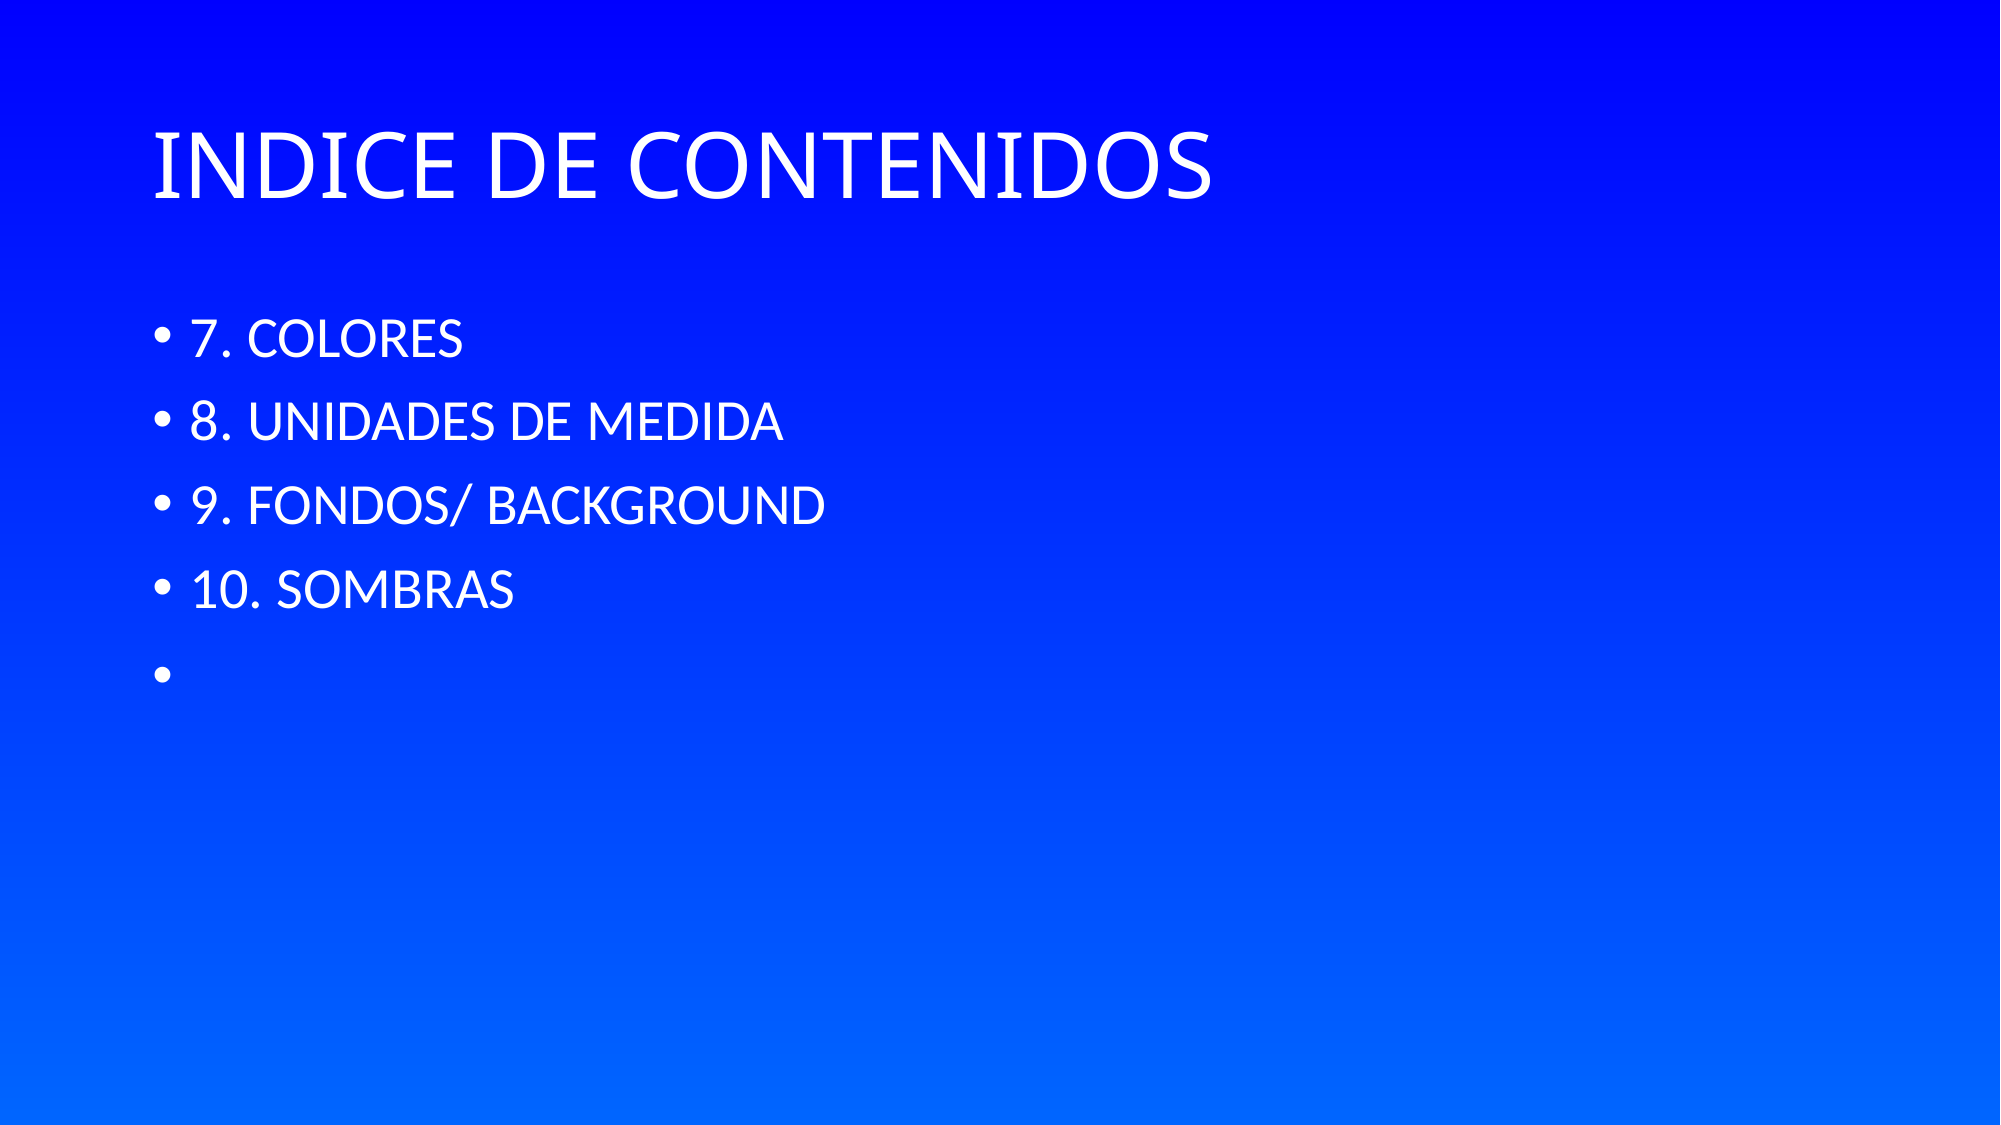

# INDICE DE CONTENIDOS
7. COLORES
8. UNIDADES DE MEDIDA
9. FONDOS/ BACKGROUND
10. SOMBRAS